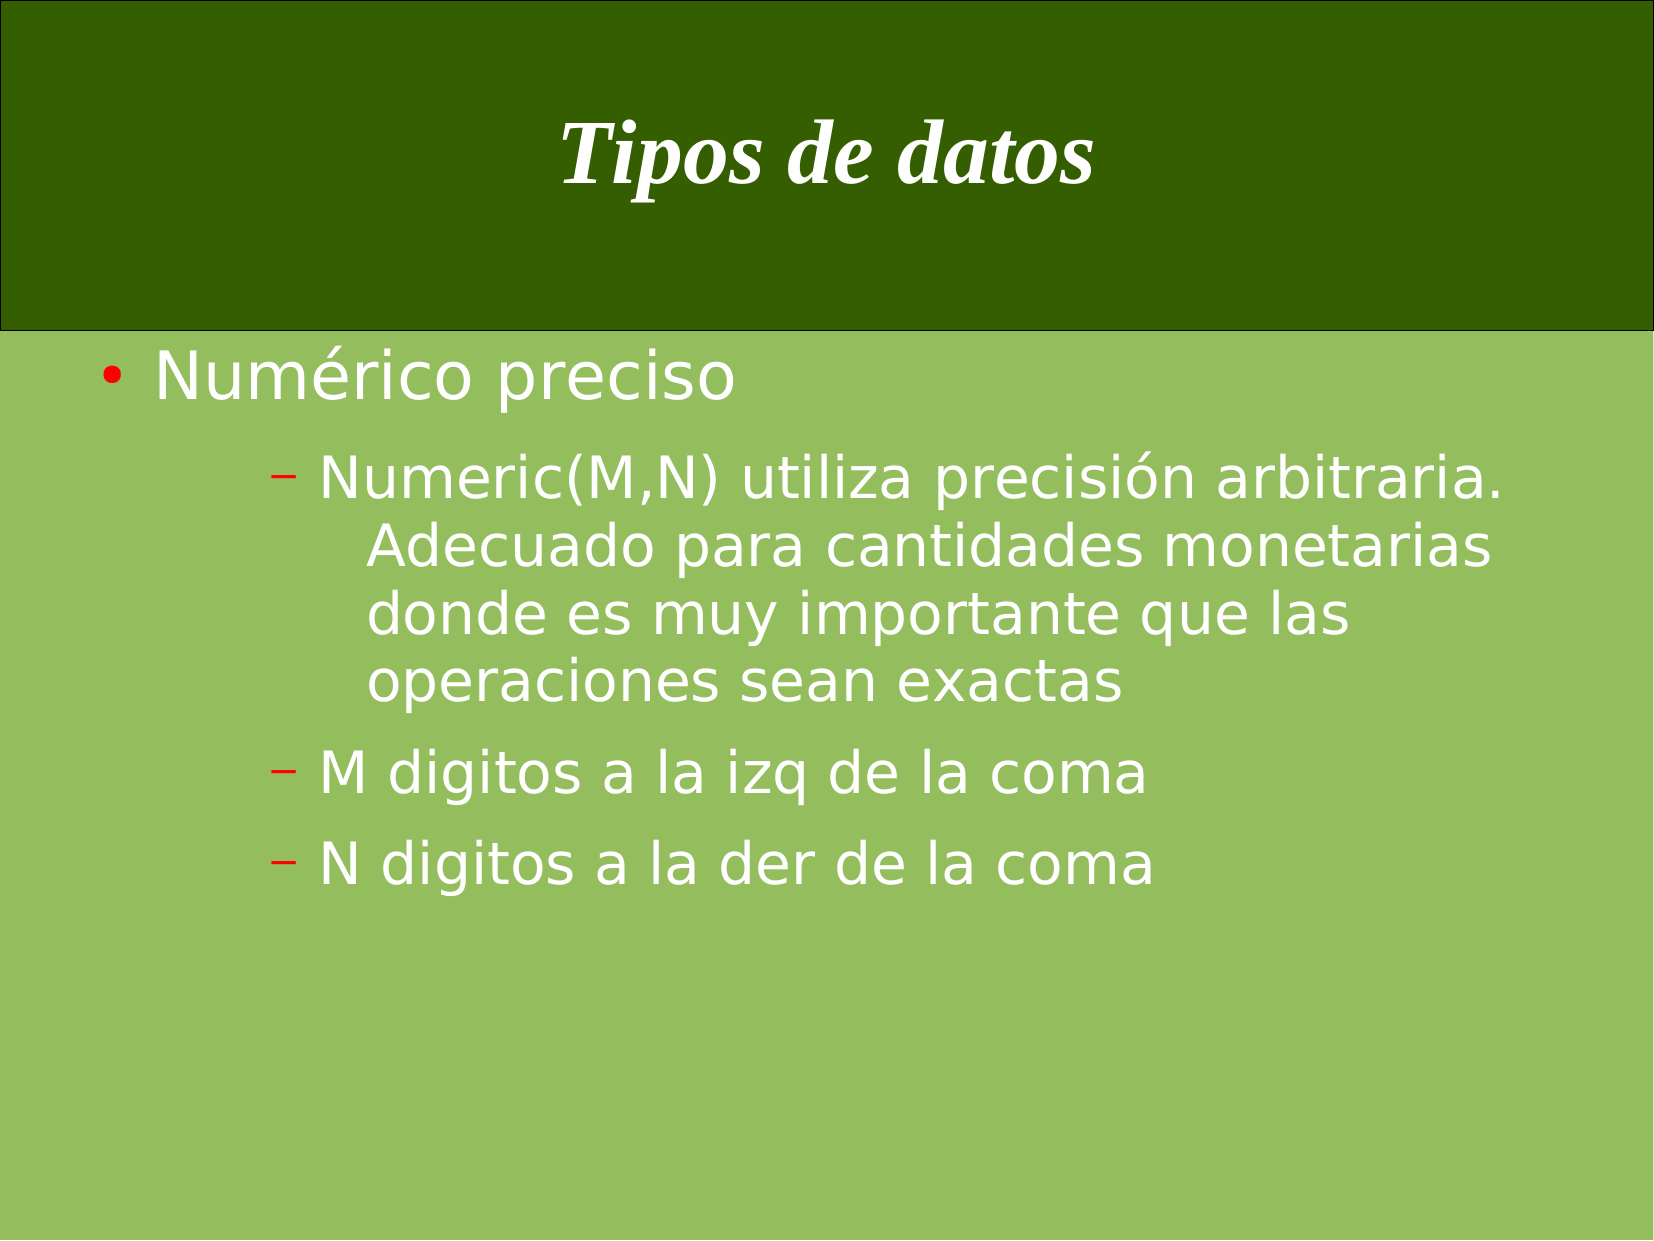

# Tipos de datos
Numérico preciso
Numeric(M,N) utiliza precisión arbitraria. Adecuado para cantidades monetarias donde es muy importante que las operaciones sean exactas
M digitos a la izq de la coma
N digitos a la der de la coma